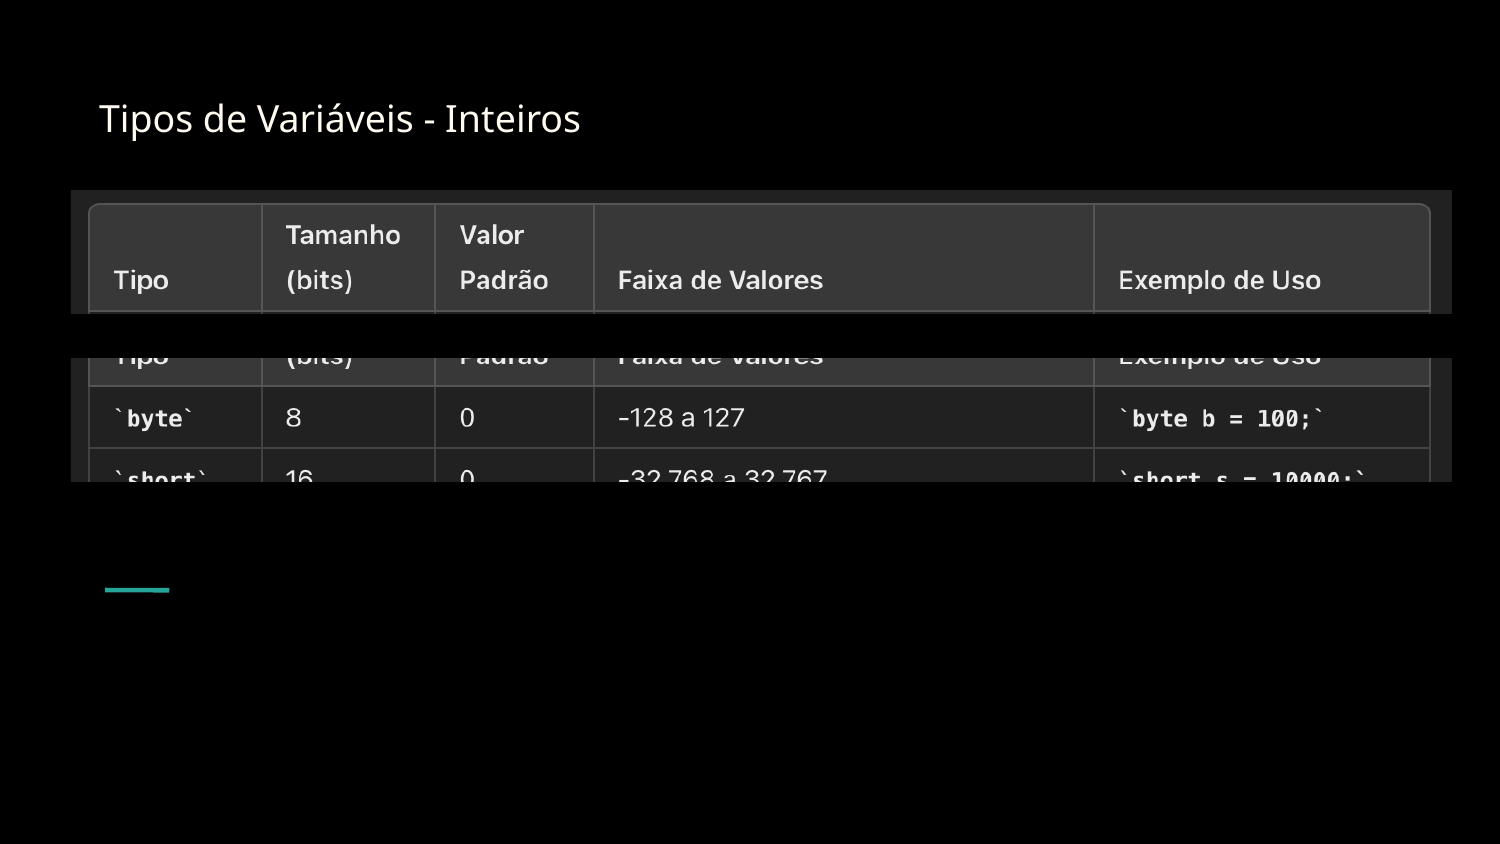

# Tipos de Variáveis - Inteiros
byte: Um tipo de dado para economizar espaço em grandes arrays. Pode ser usado no lugar de int quando é sabido que os valores estarão dentro da faixa de -128 a 127.